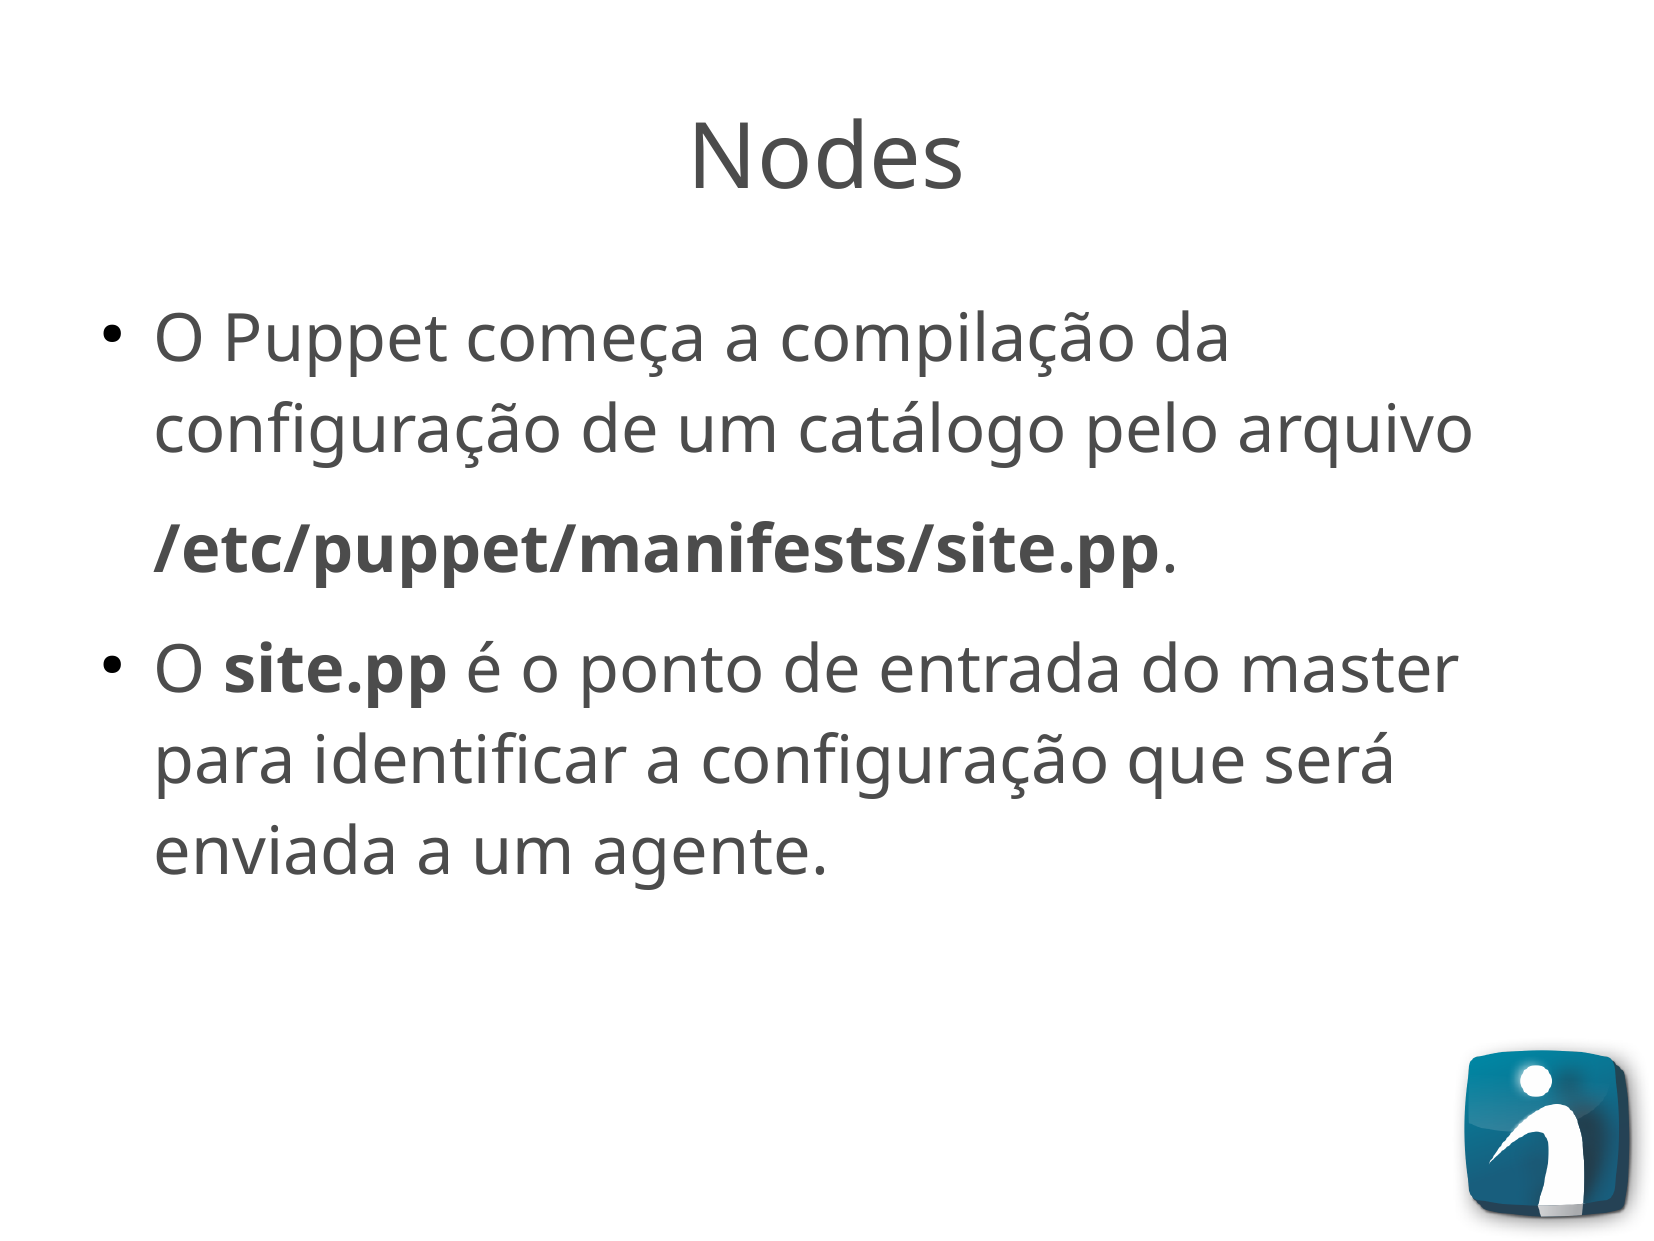

# Nodes
O Puppet começa a compilação da configuração de um catálogo pelo arquivo
/etc/puppet/manifests/site.pp.
O site.pp é o ponto de entrada do master para identificar a configuração que será enviada a um agente.